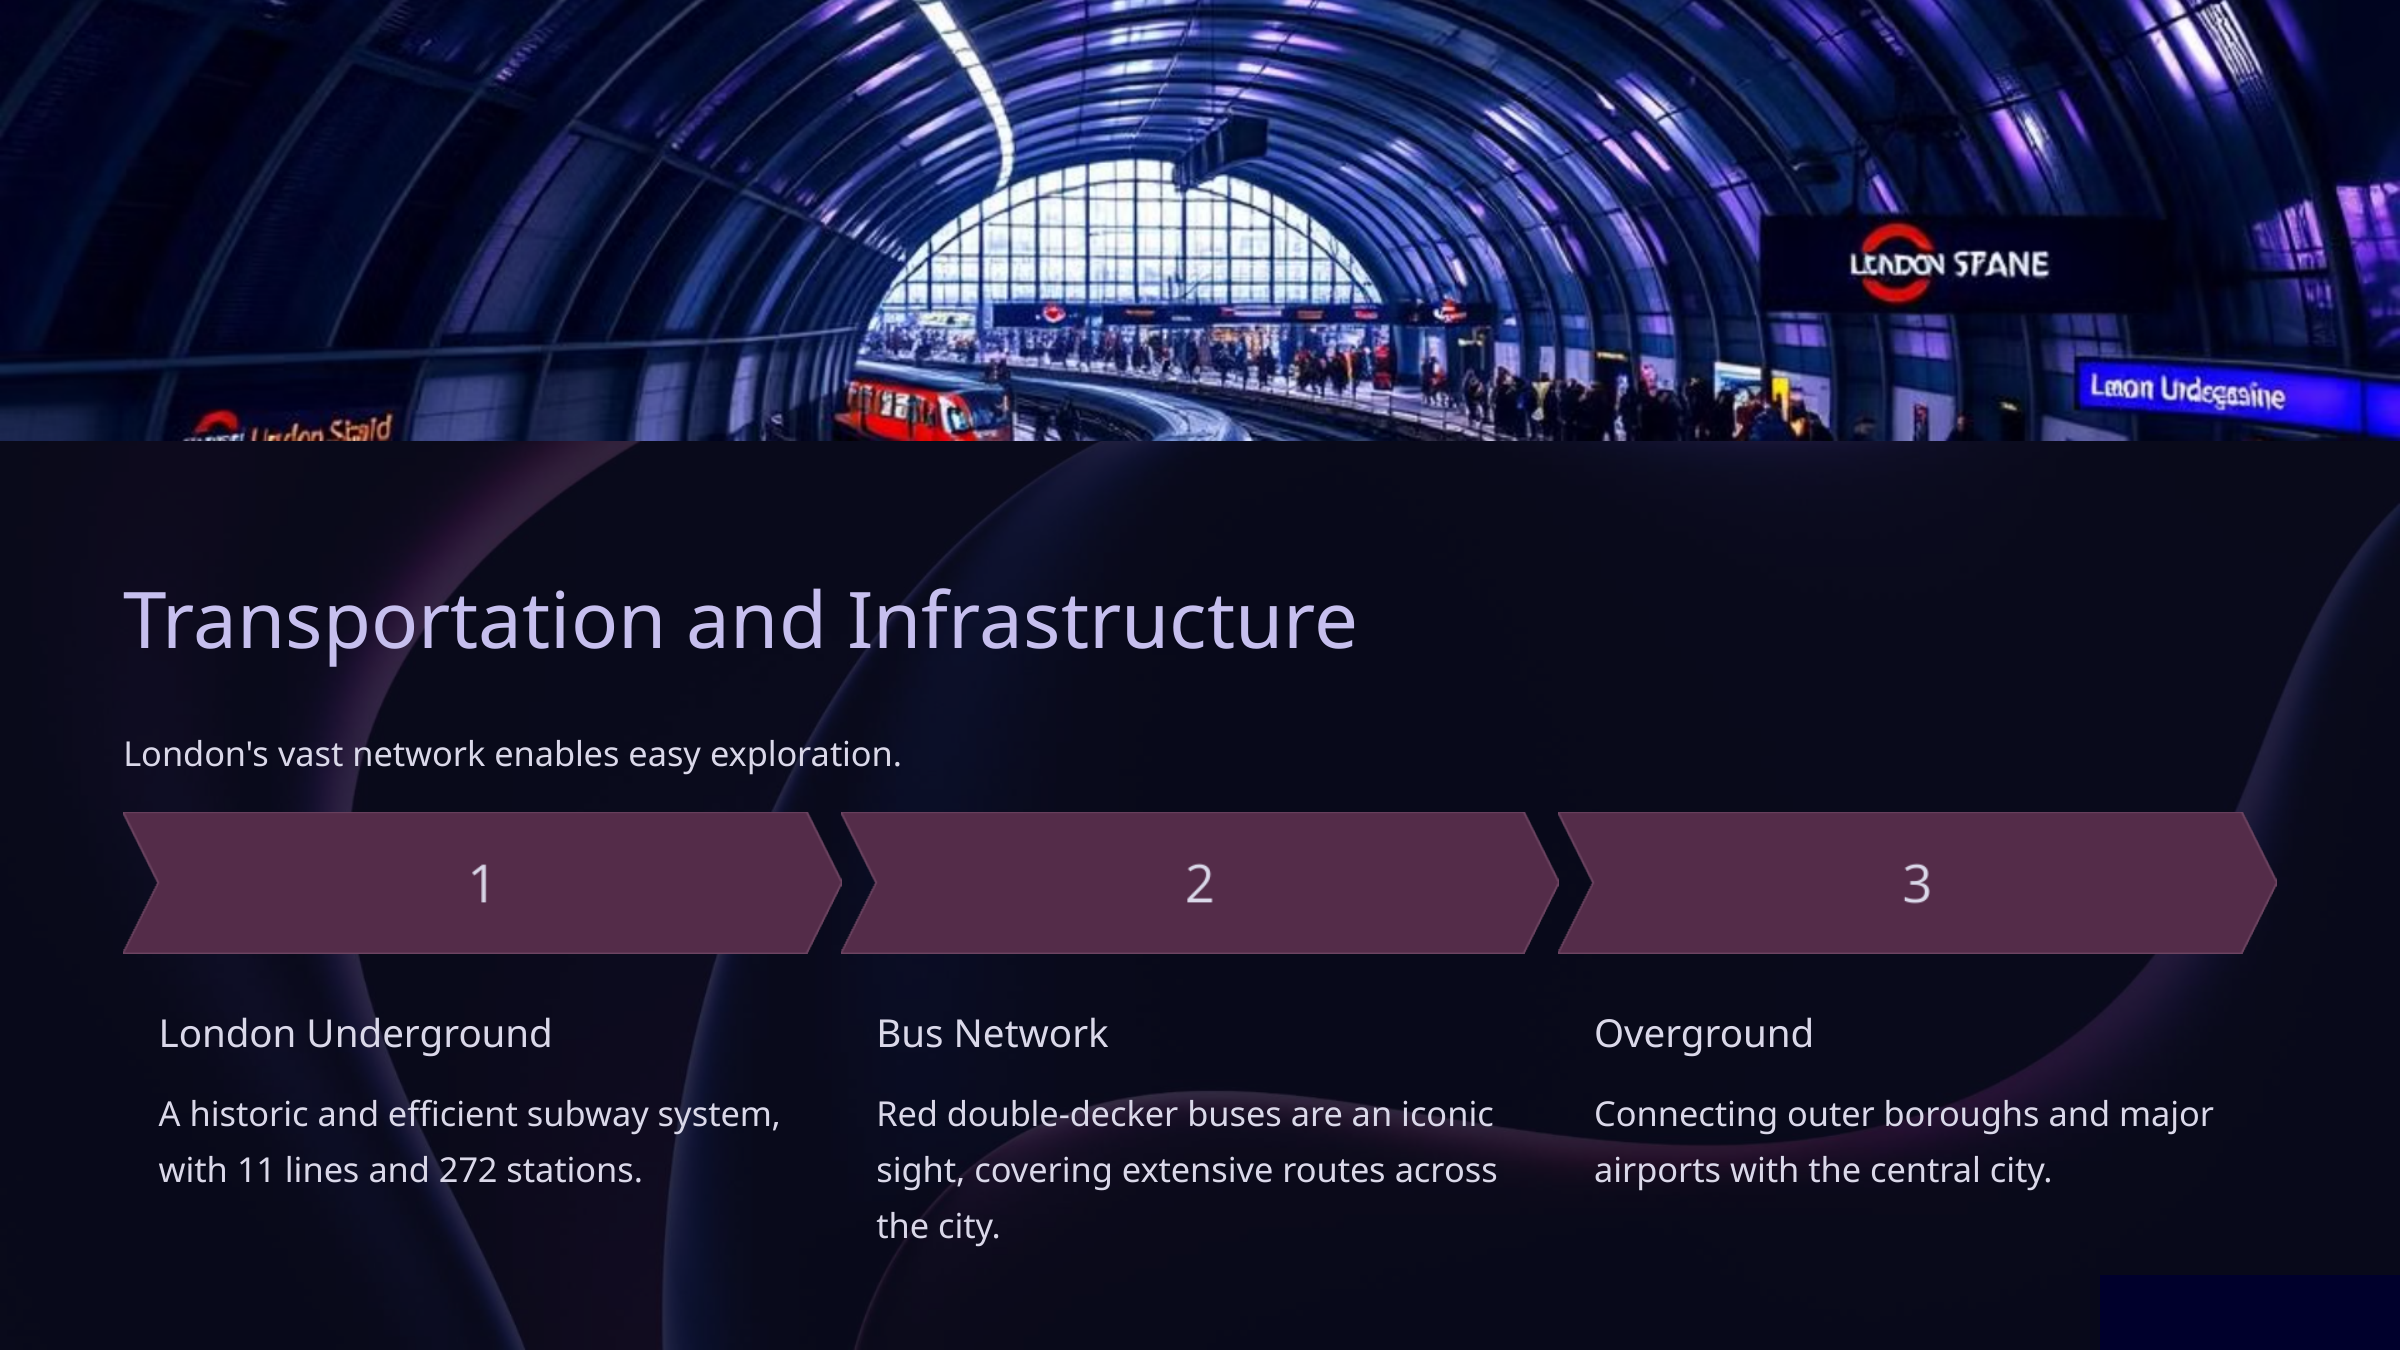

Transportation and Infrastructure
London's vast network enables easy exploration.
London Underground
Bus Network
Overground
A historic and efficient subway system, with 11 lines and 272 stations.
Red double-decker buses are an iconic sight, covering extensive routes across the city.
Connecting outer boroughs and major airports with the central city.